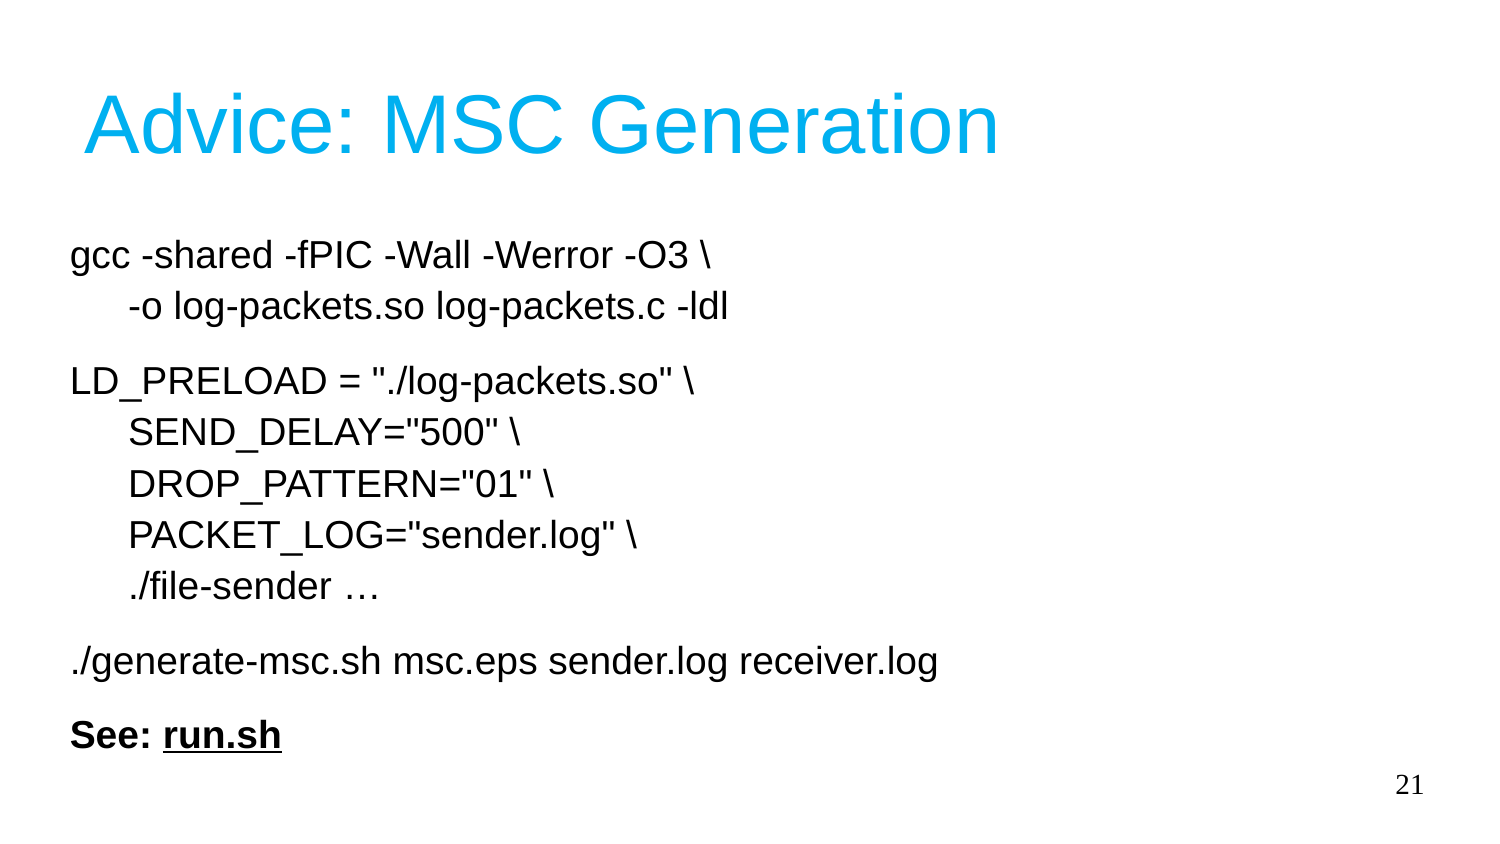

# Advice: MSC Generation
gcc -shared -fPIC -Wall -Werror -O3 \
	-o log-packets.so log-packets.c -ldl
LD_PRELOAD = "./log-packets.so" \
	SEND_DELAY="500" \
	DROP_PATTERN="01" \
	PACKET_LOG="sender.log" \
	./file-sender …
./generate-msc.sh msc.eps sender.log receiver.log
See: run.sh
21